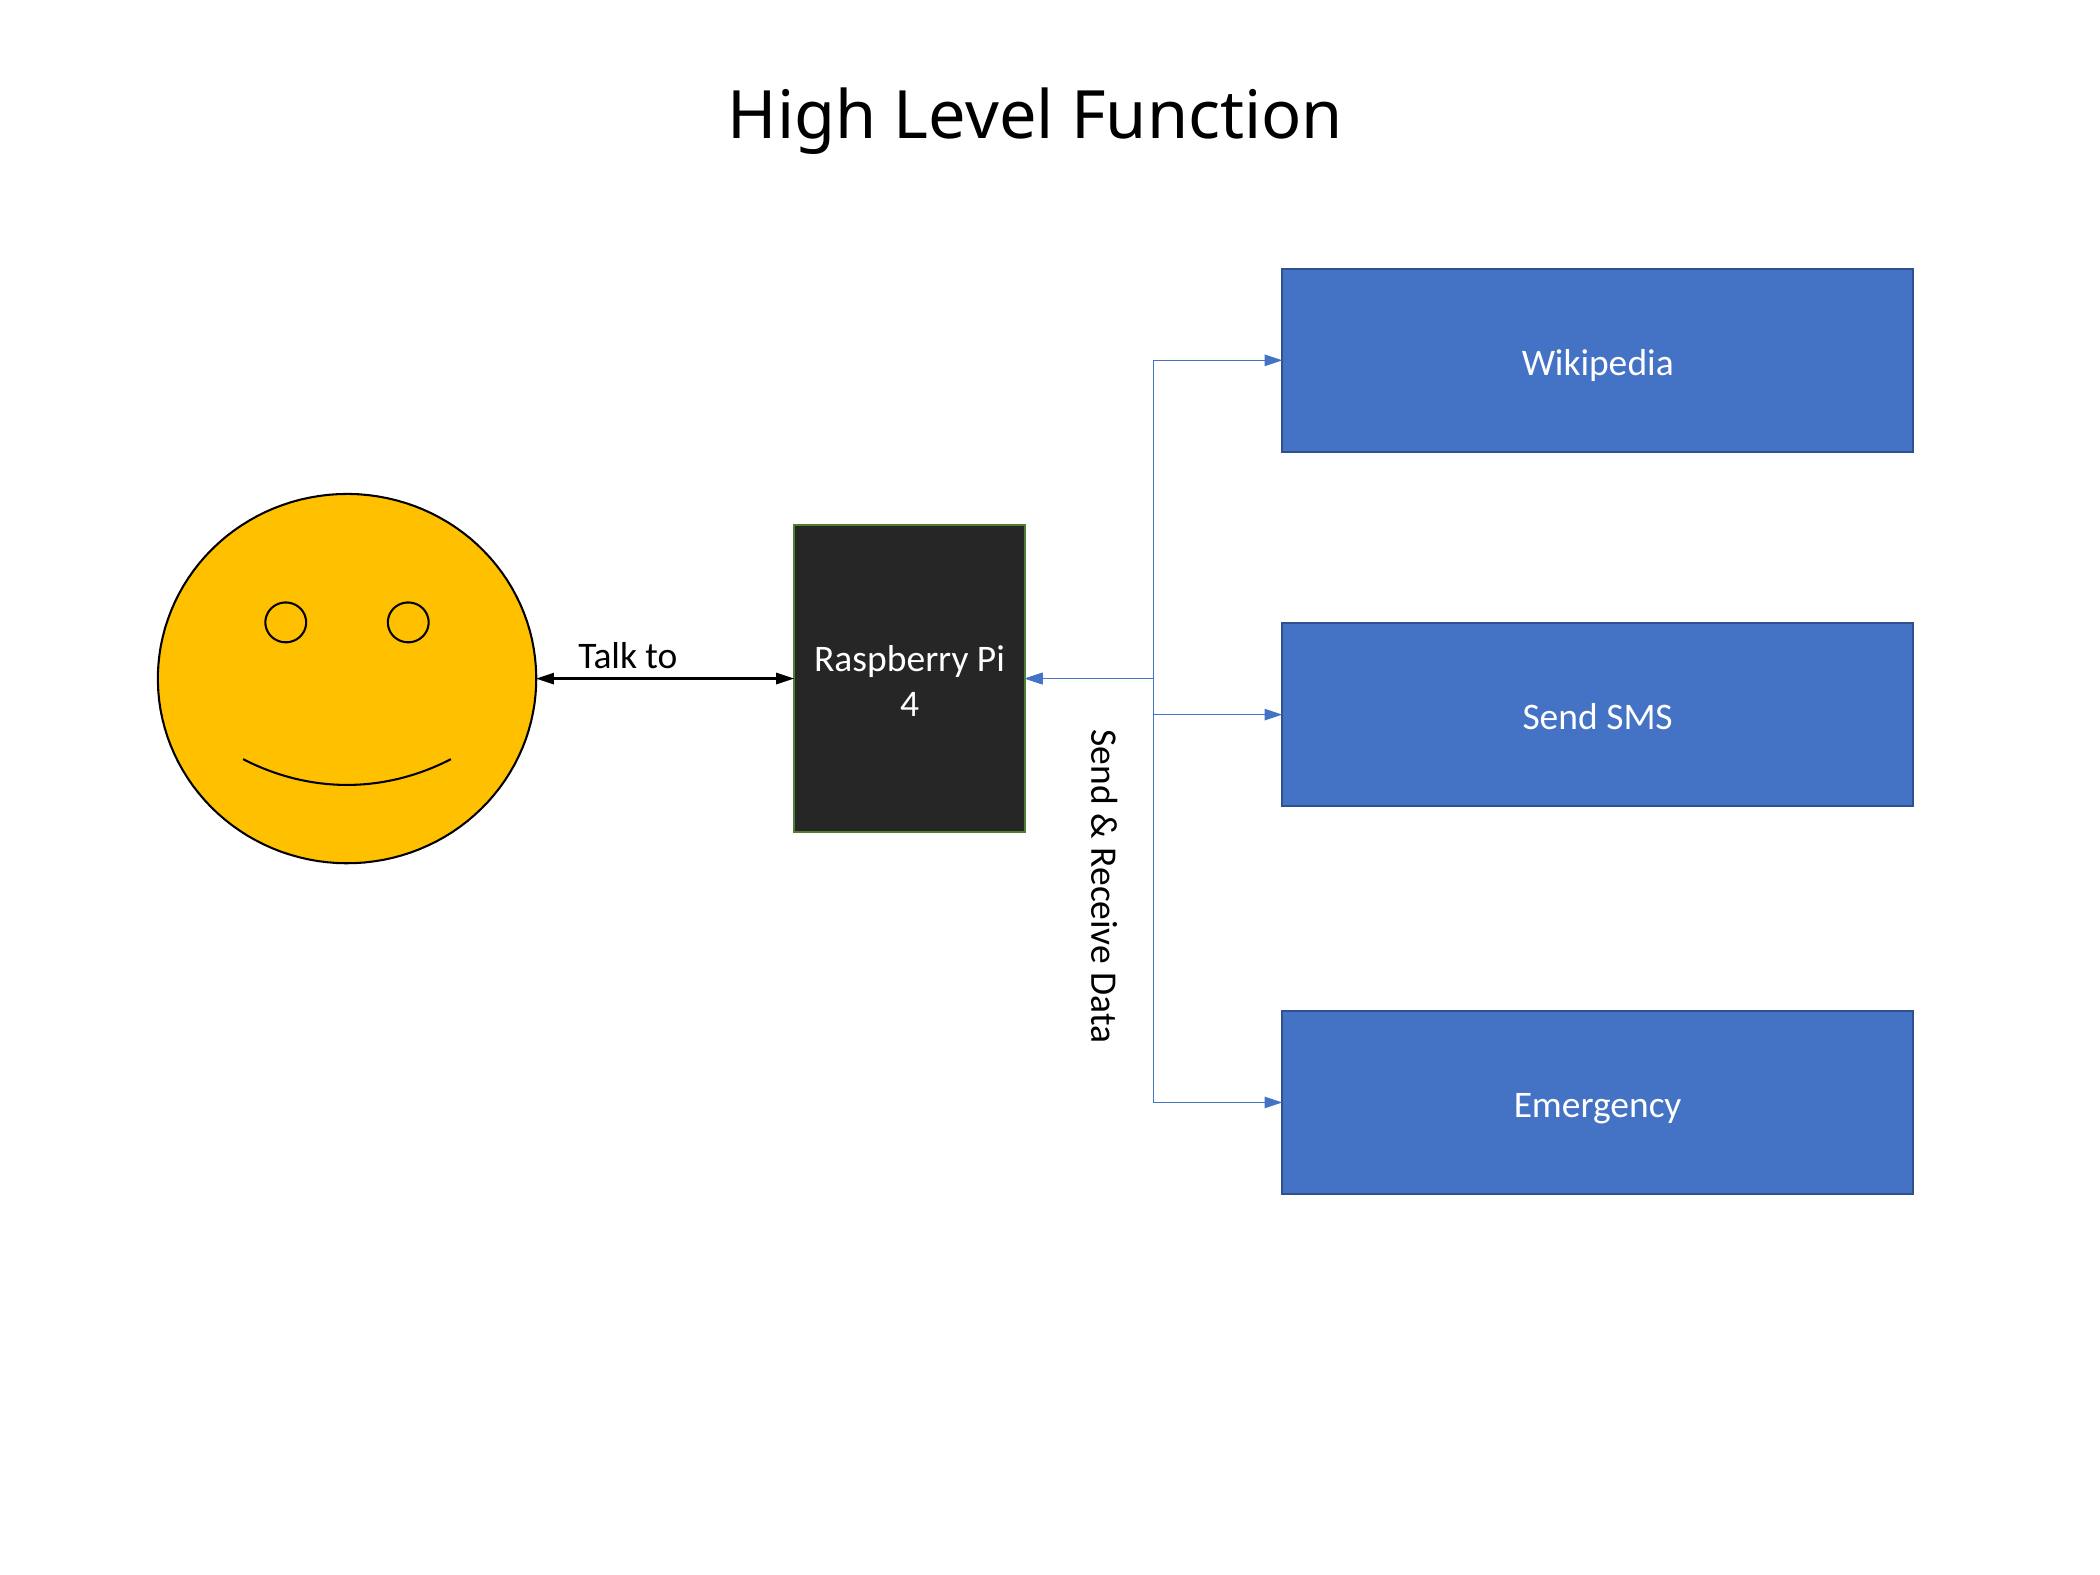

High Level Function
Wikipedia
Raspberry Pi 4
Talk to
Send SMS
Send & Receive Data
Emergency